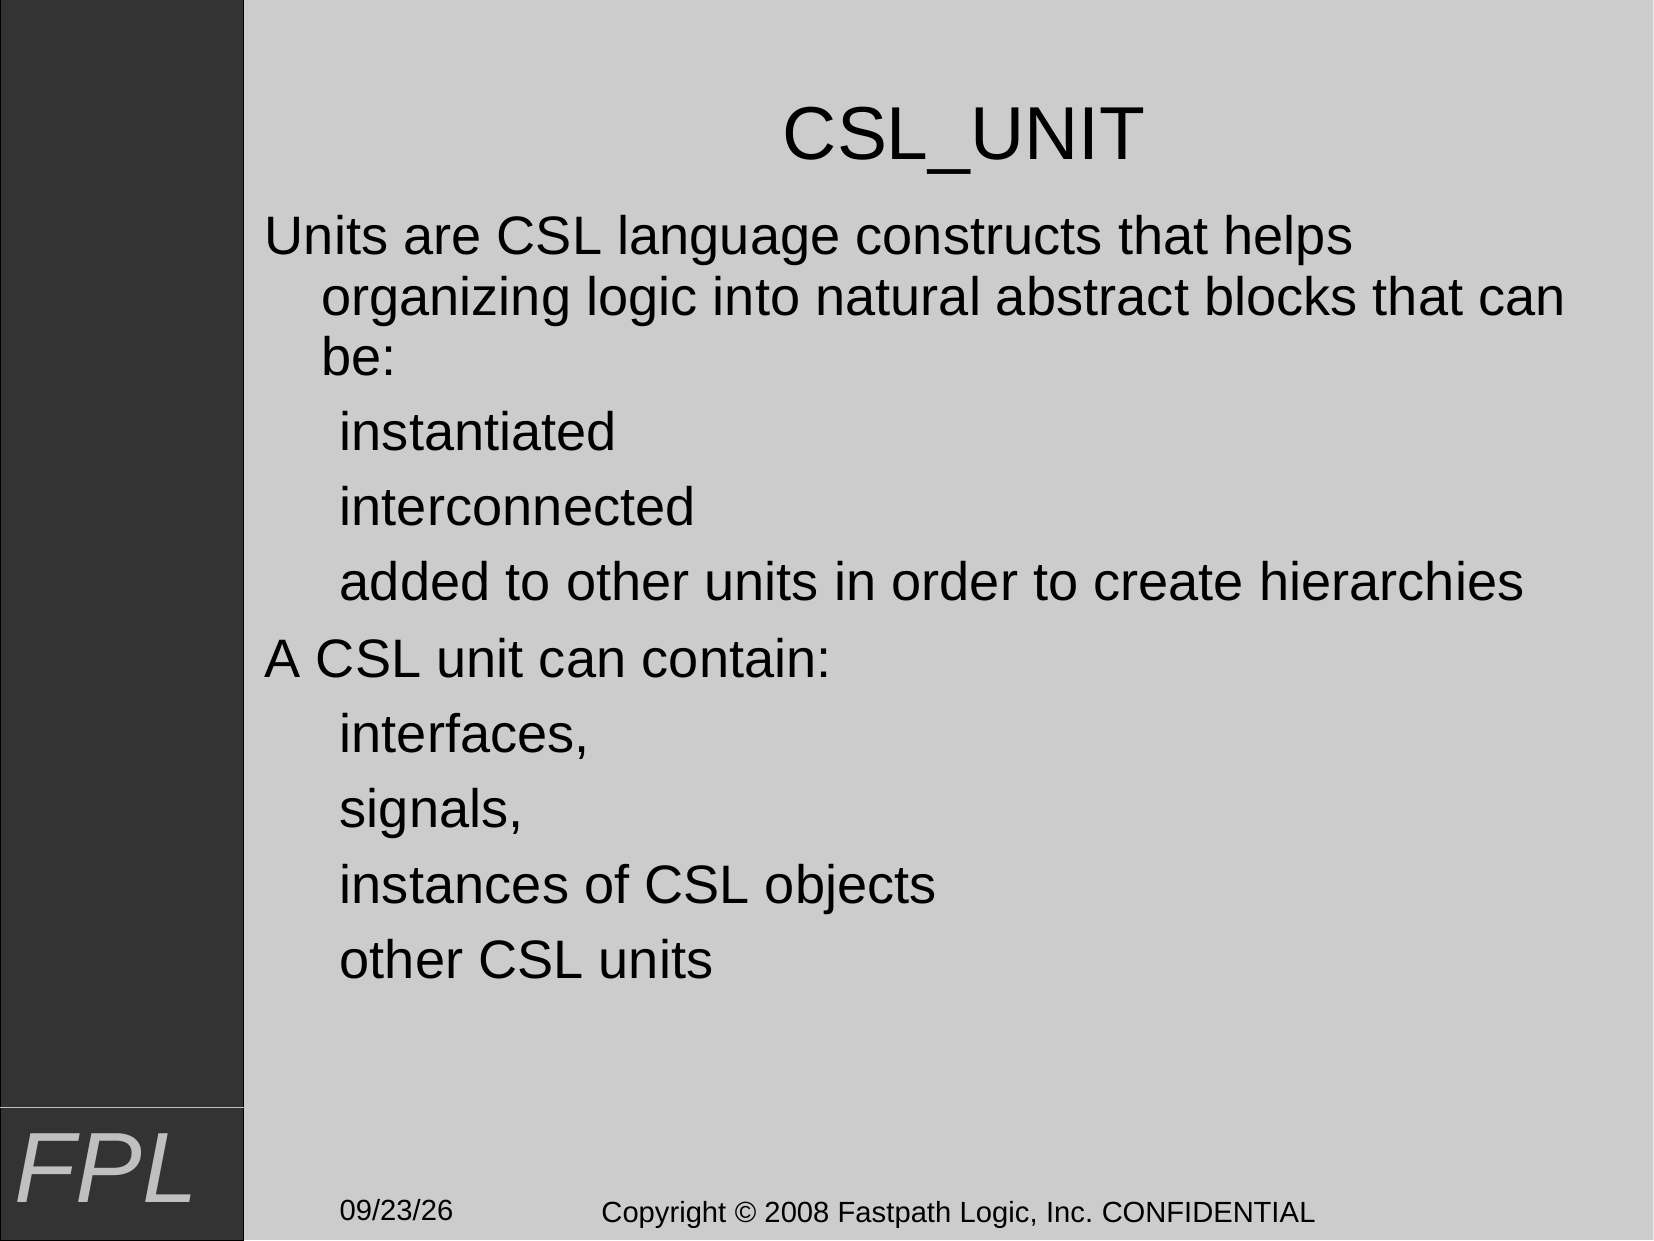

# CSL_UNIT
Units are CSL language constructs that helps organizing logic into natural abstract blocks that can be:
instantiated
interconnected
added to other units in order to create hierarchies
A CSL unit can contain:
interfaces,
signals,
instances of CSL objects
other CSL units
Copyright Fastpath Logic Inc. @2007